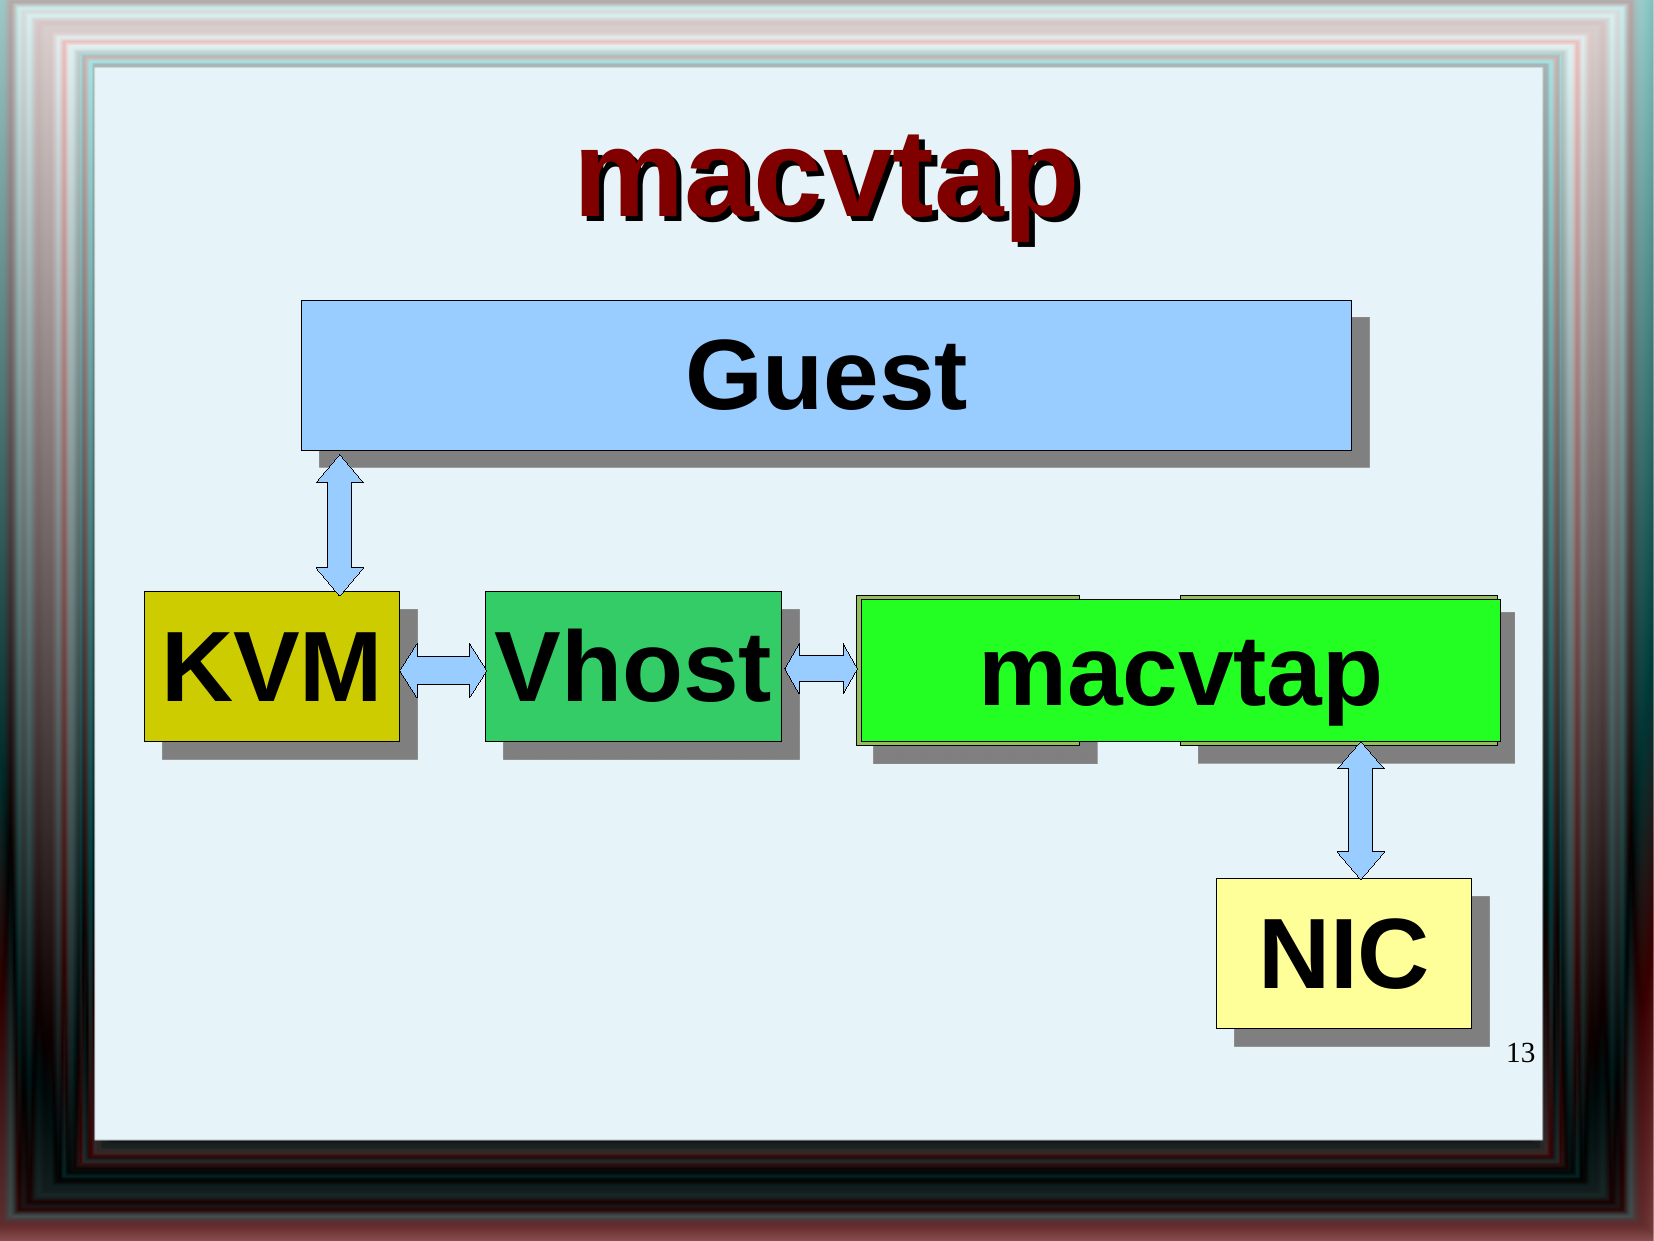

# macvtap
Guest
KVM
Vhost
tap
bridge
macvtap
NIC
13